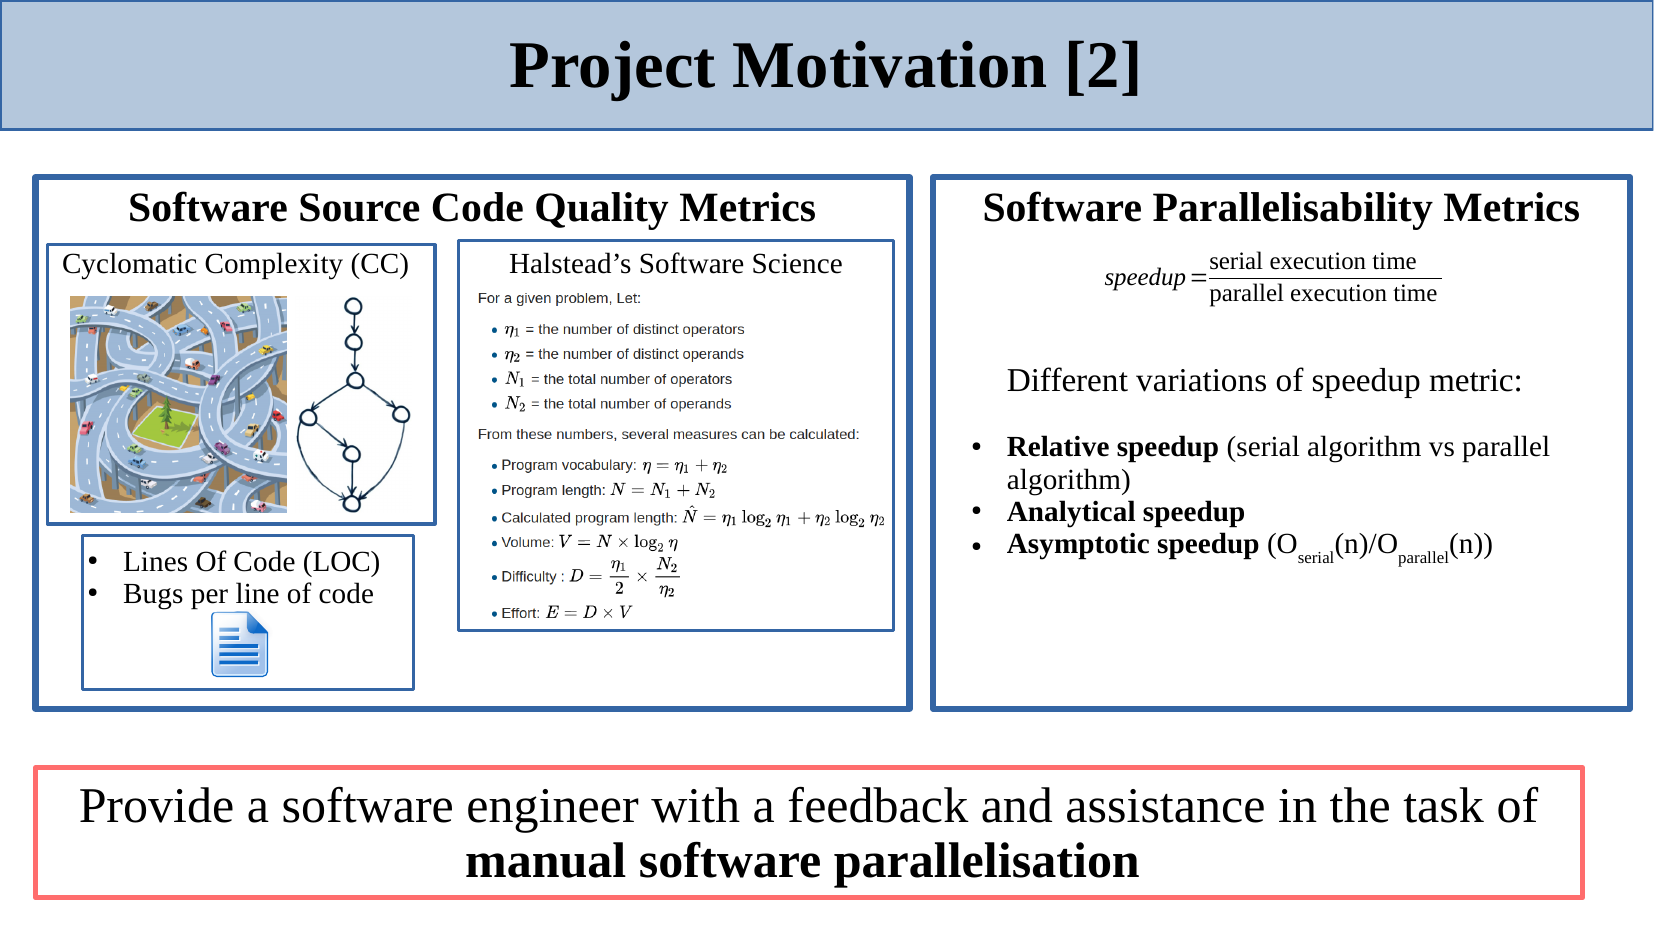

# Project Motivation [2]
Software Source Code Quality Metrics
Software Parallelisability Metrics
Cyclomatic Complexity (CC)
Halstead’s Software Science
Different variations of speedup metric:
Relative speedup (serial algorithm vs parallel algorithm)
Analytical speedup
Asymptotic speedup (Oserial(n)/Oparallel(n))
Lines Of Code (LOC)
Bugs per line of code
Provide a software engineer with a feedback and assistance in the task of manual software parallelisation